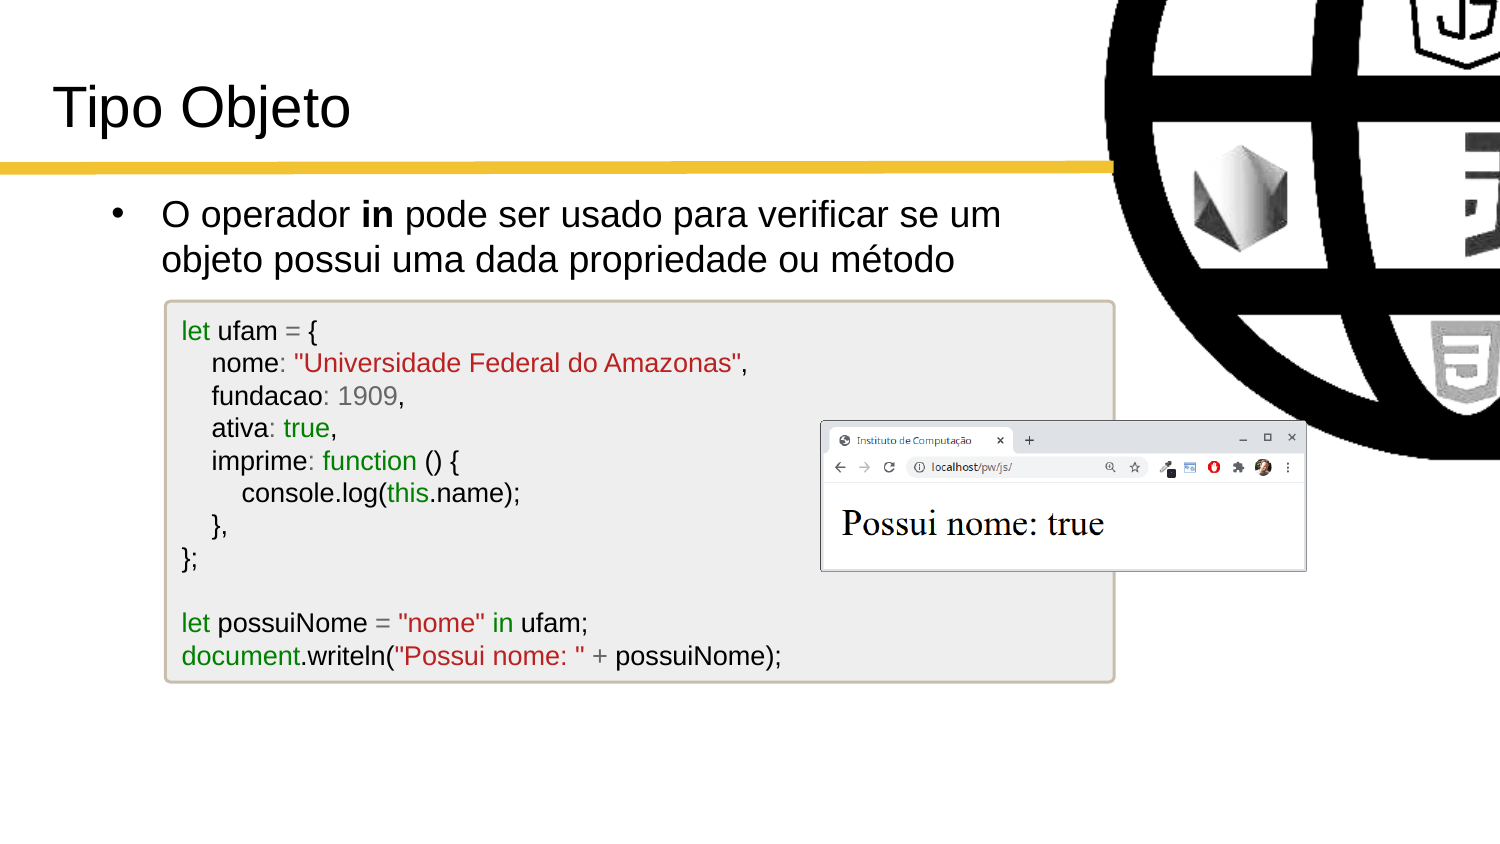

Tipo Objeto
O operador in pode ser usado para verificar se um objeto possui uma dada propriedade ou método
let ufam = {
 nome: "Universidade Federal do Amazonas",
 fundacao: 1909,
 ativa: true,
 imprime: function () {
 console.log(this.name);
 },
};
let possuiNome = "nome" in ufam;
document.writeln("Possui nome: " + possuiNome);